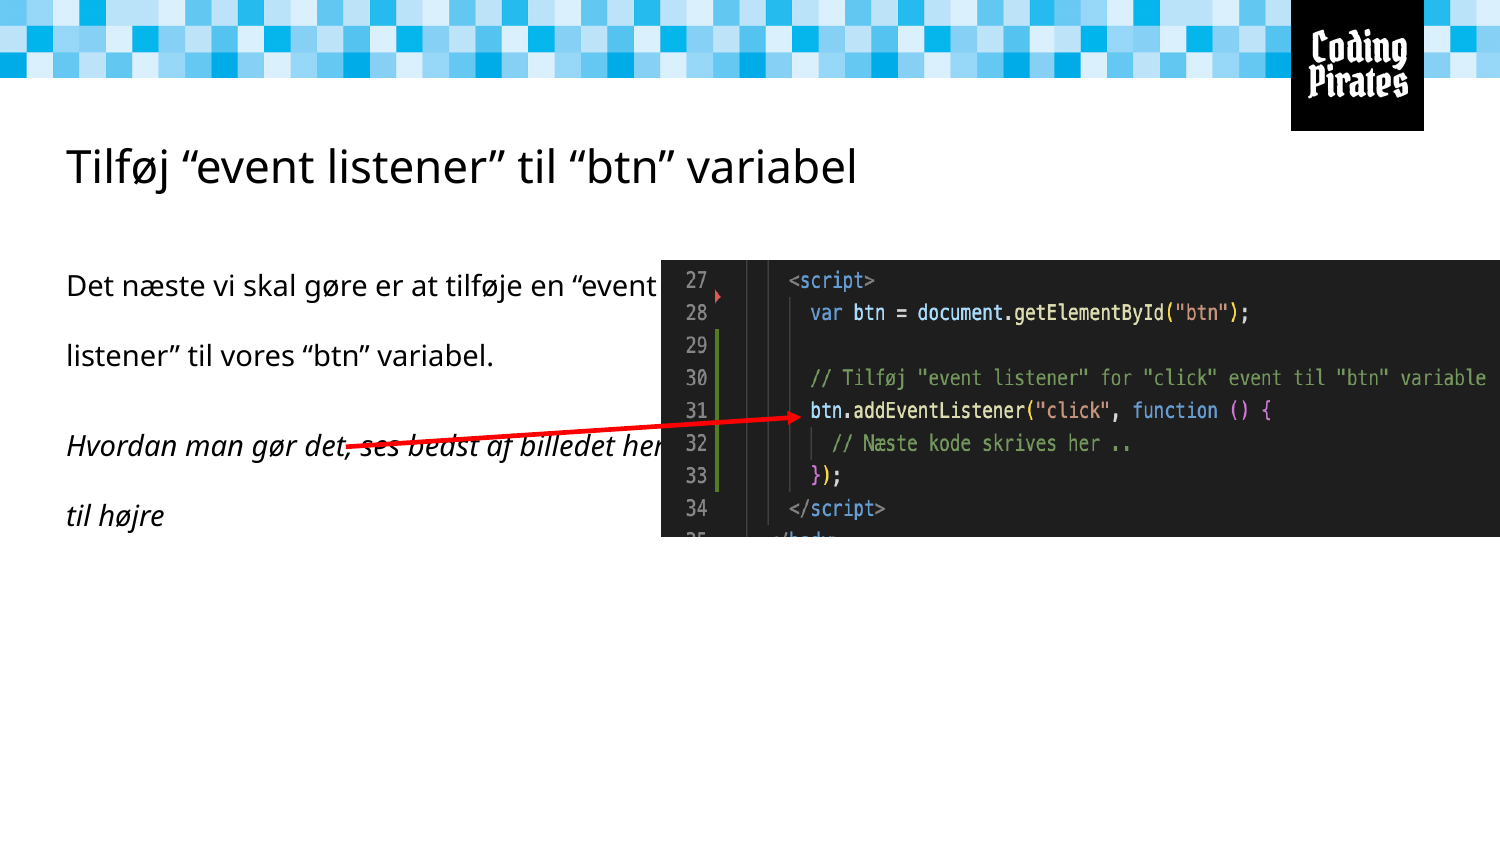

# Tilføj “event listener” til “btn” variabel
Det næste vi skal gøre er at tilføje en “event listener” til vores “btn” variabel.
Hvordan man gør det, ses bedst af billedet her til højre